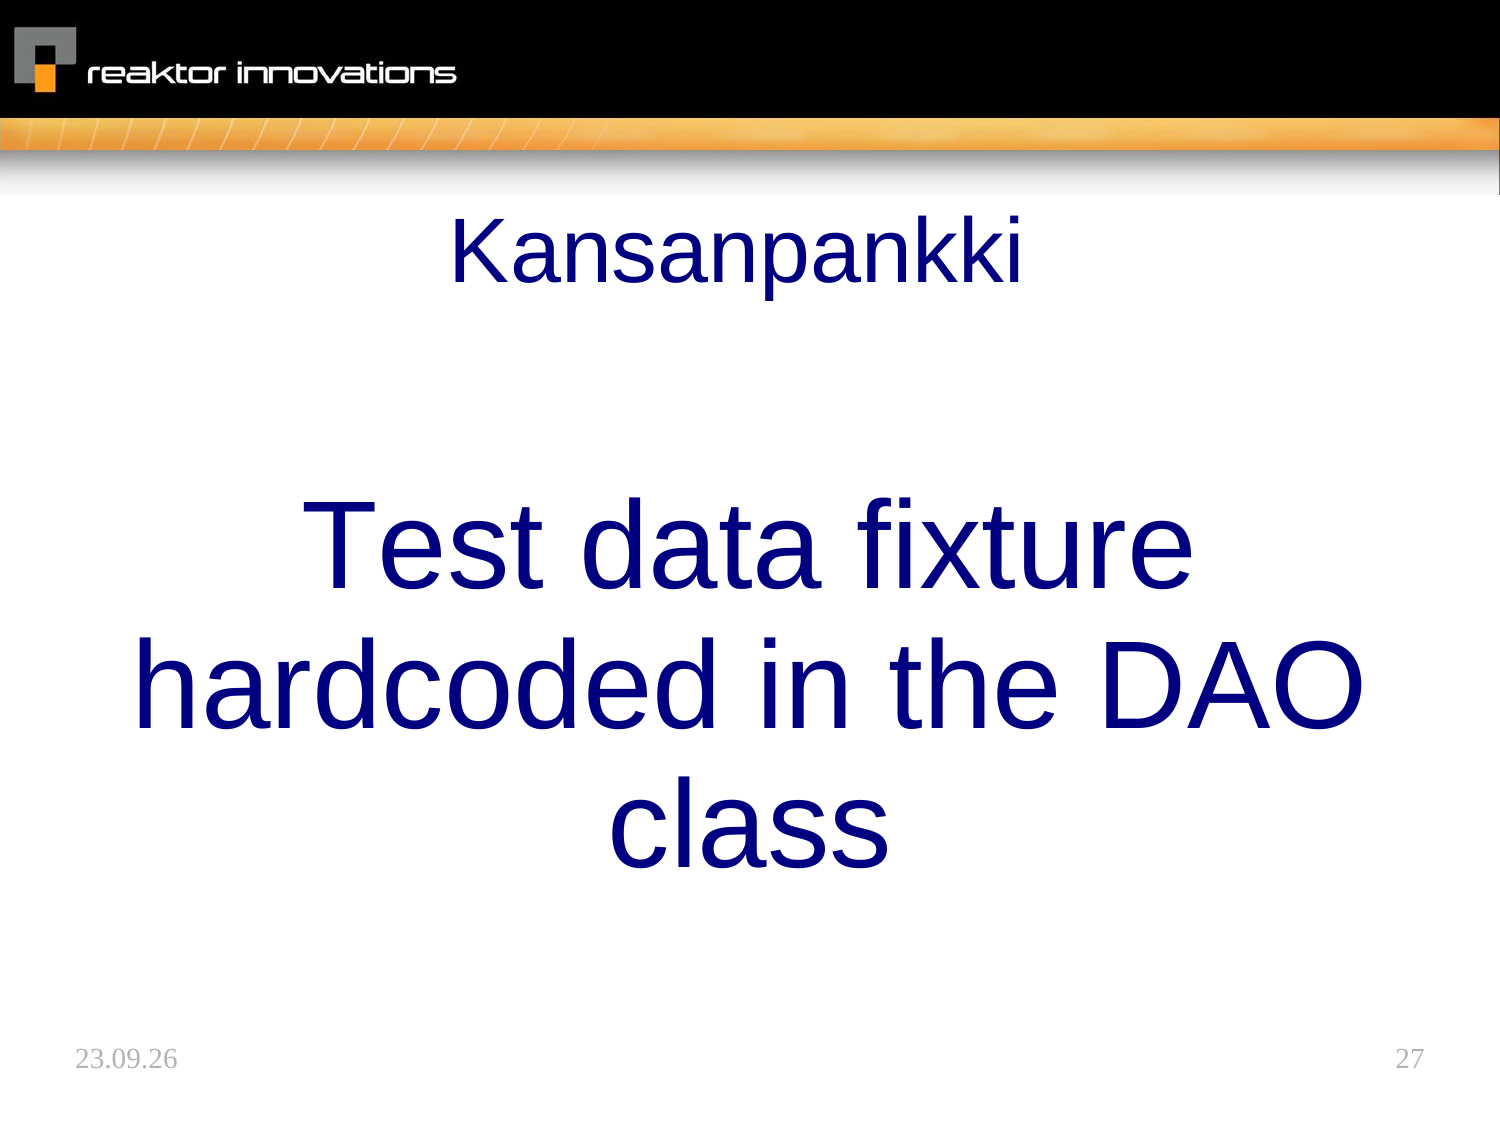

# Kansanpankki
Test data fixture hardcoded in the DAO class
27